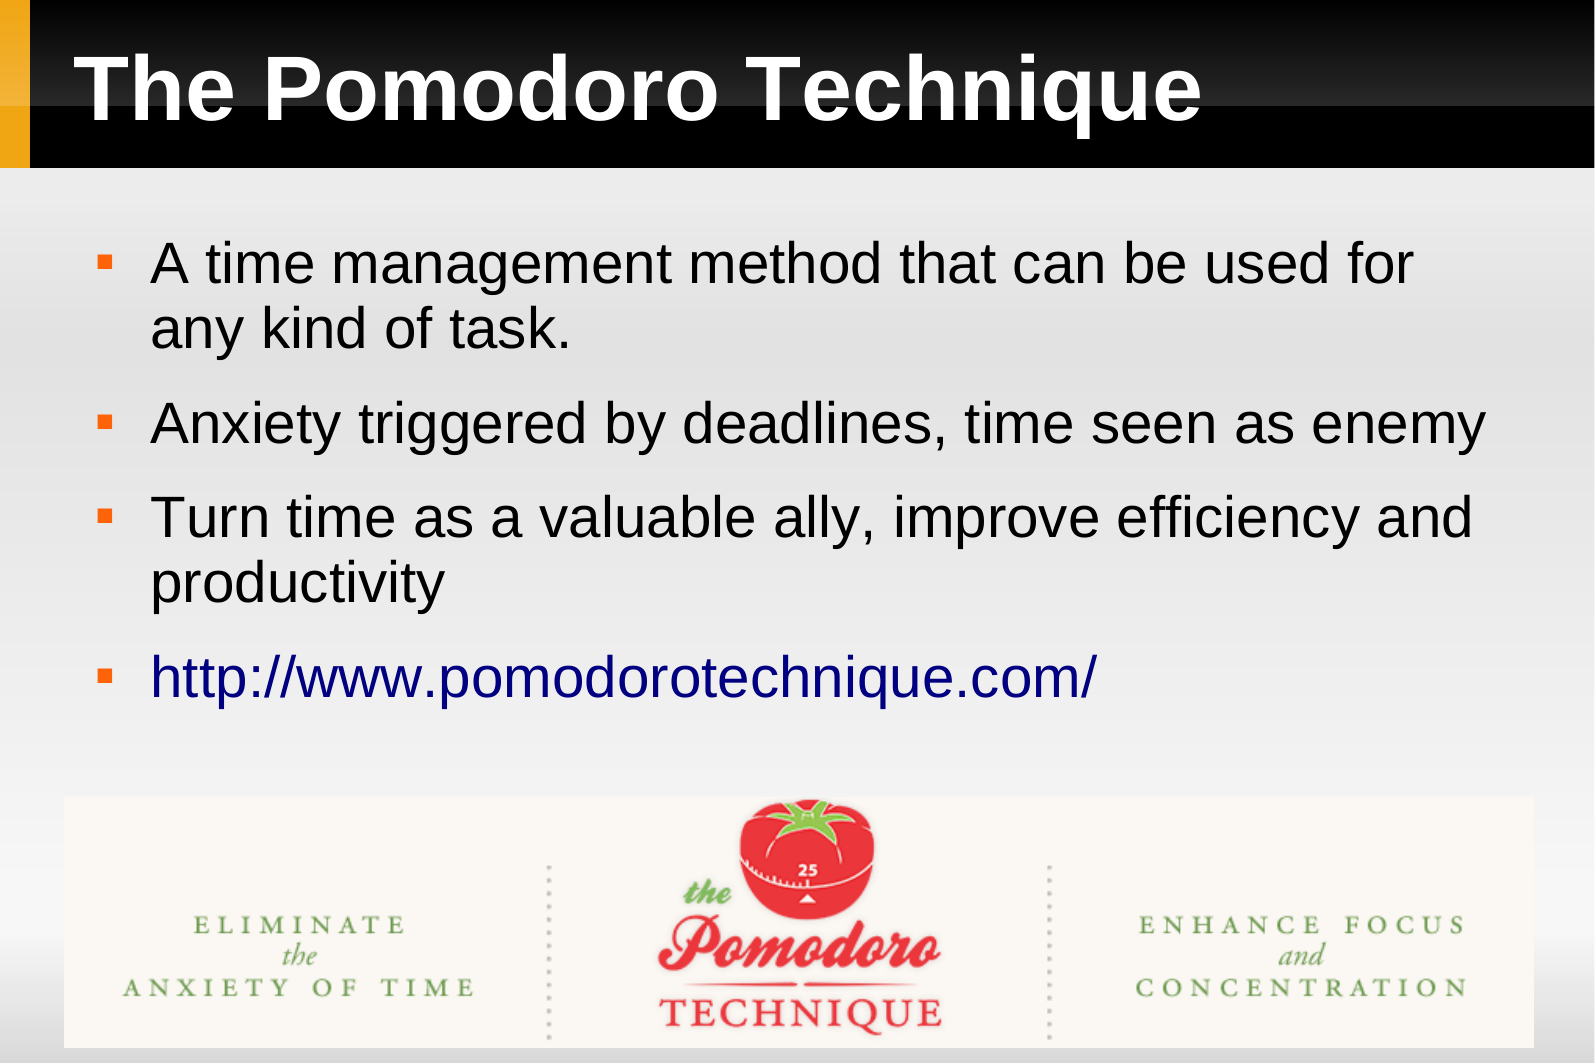

# The Pomodoro Technique
A time management method that can be used for any kind of task.
Anxiety triggered by deadlines, time seen as enemy
Turn time as a valuable ally, improve efficiency and productivity
http://www.pomodorotechnique.com/